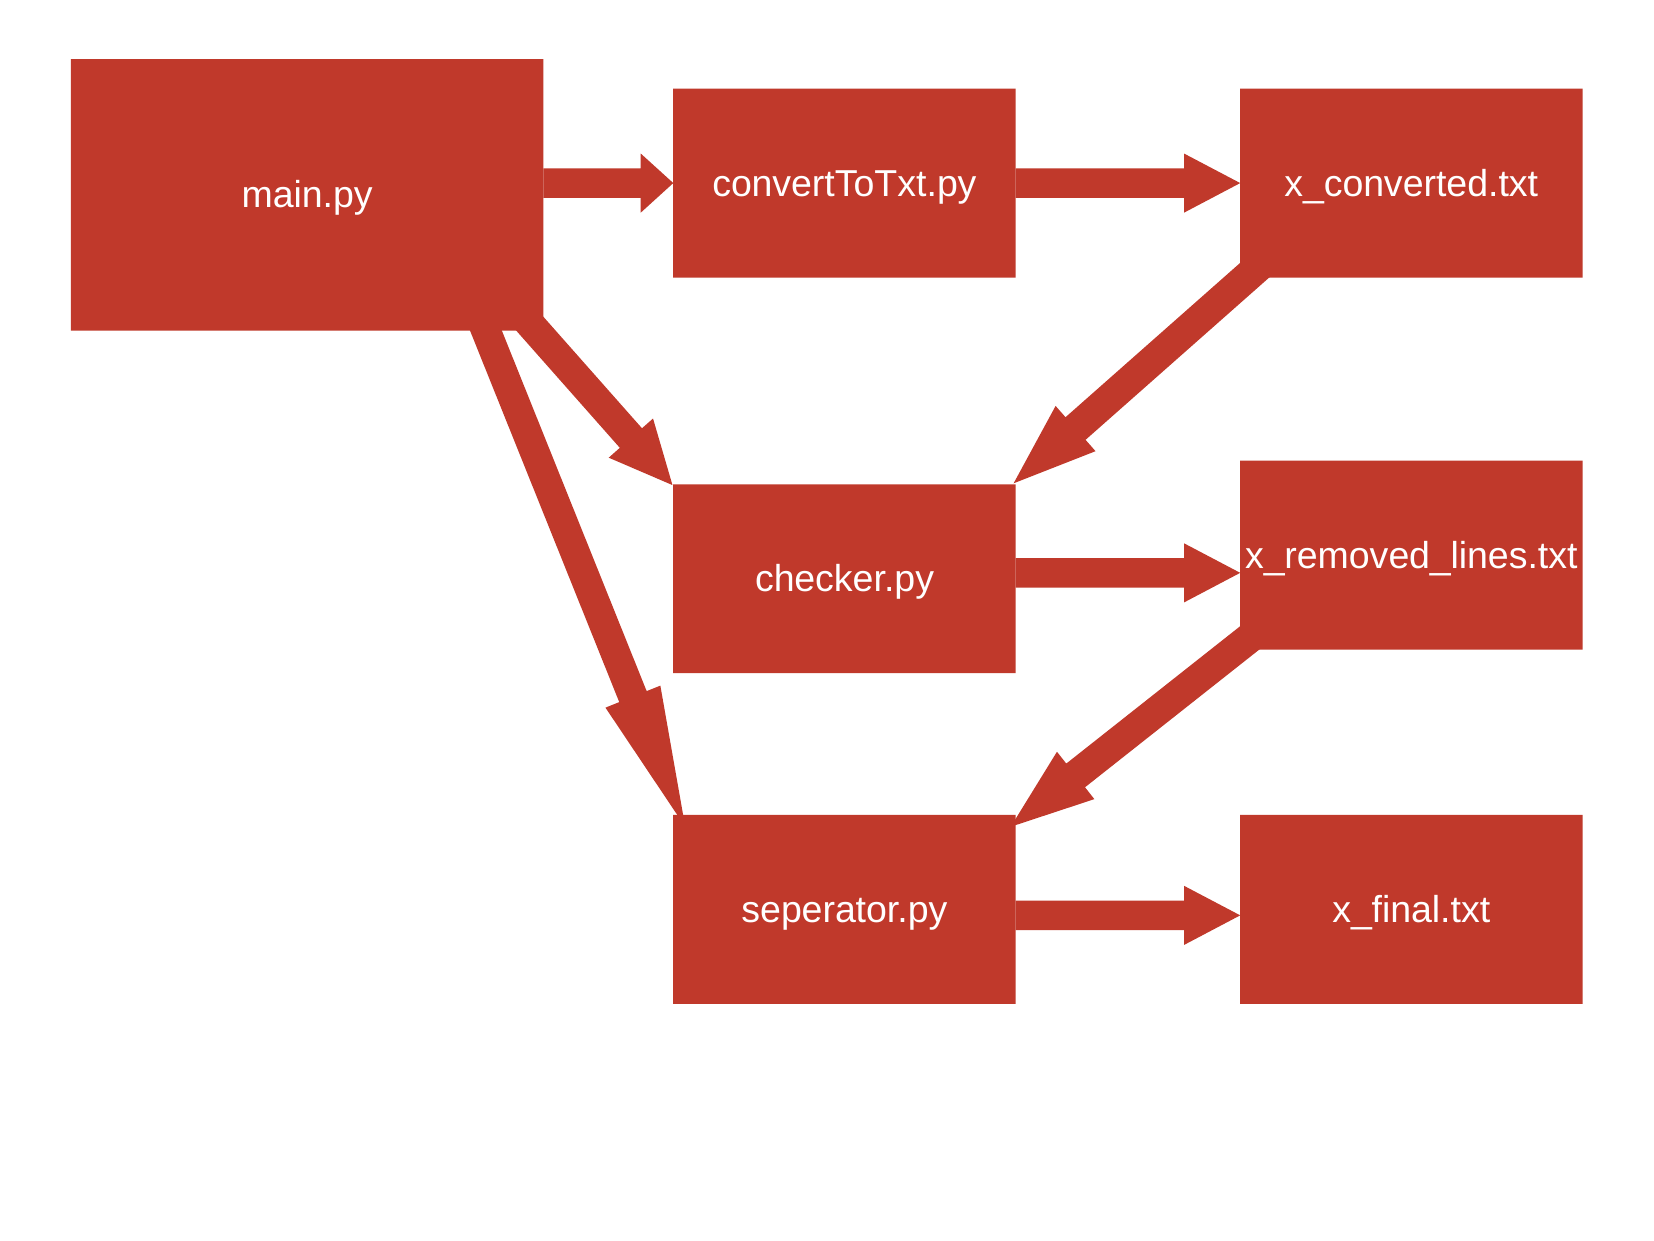

main.py
convertToTxt.py
x_converted.txt
x_removed_lines.txt
checker.py
seperator.py
x_final.txt